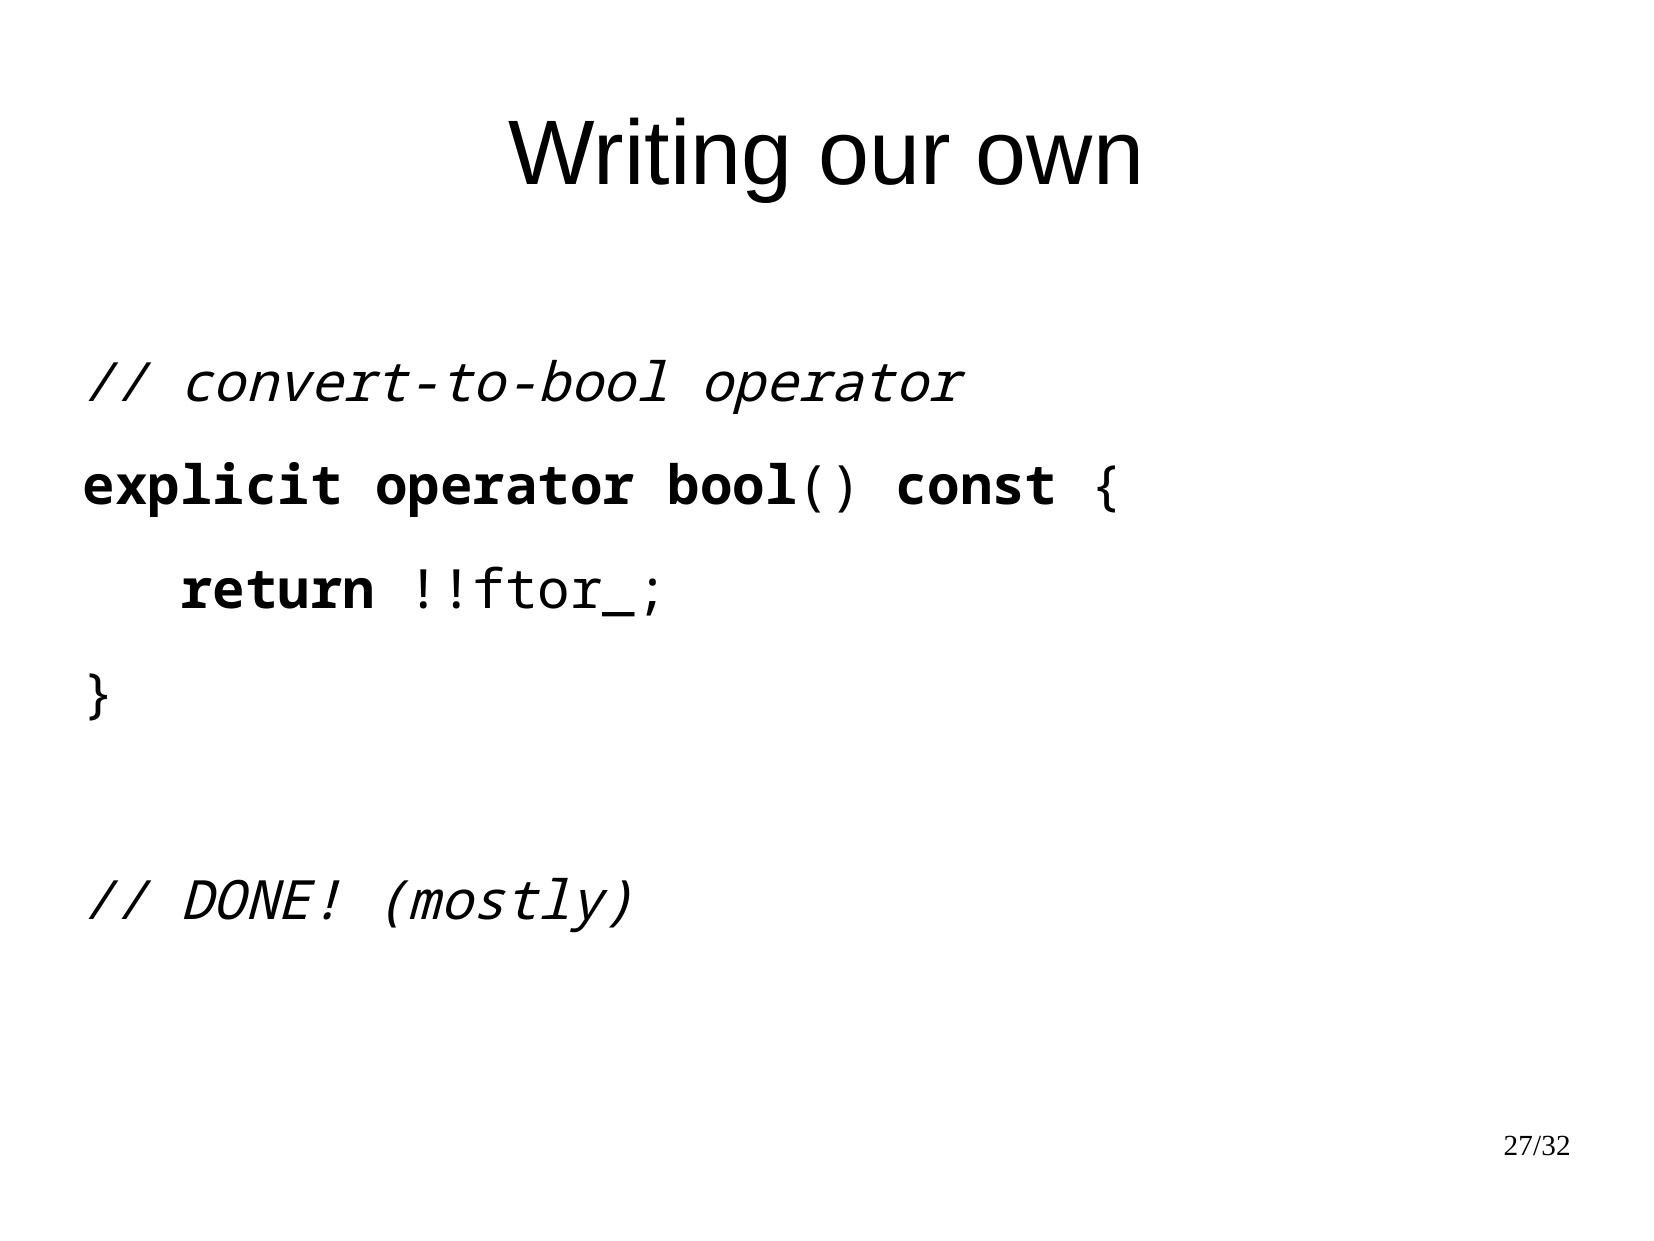

# Writing our own
// convert-to-bool operator
explicit operator bool() const {
 return !!ftor_;
}
// DONE! (mostly)
27